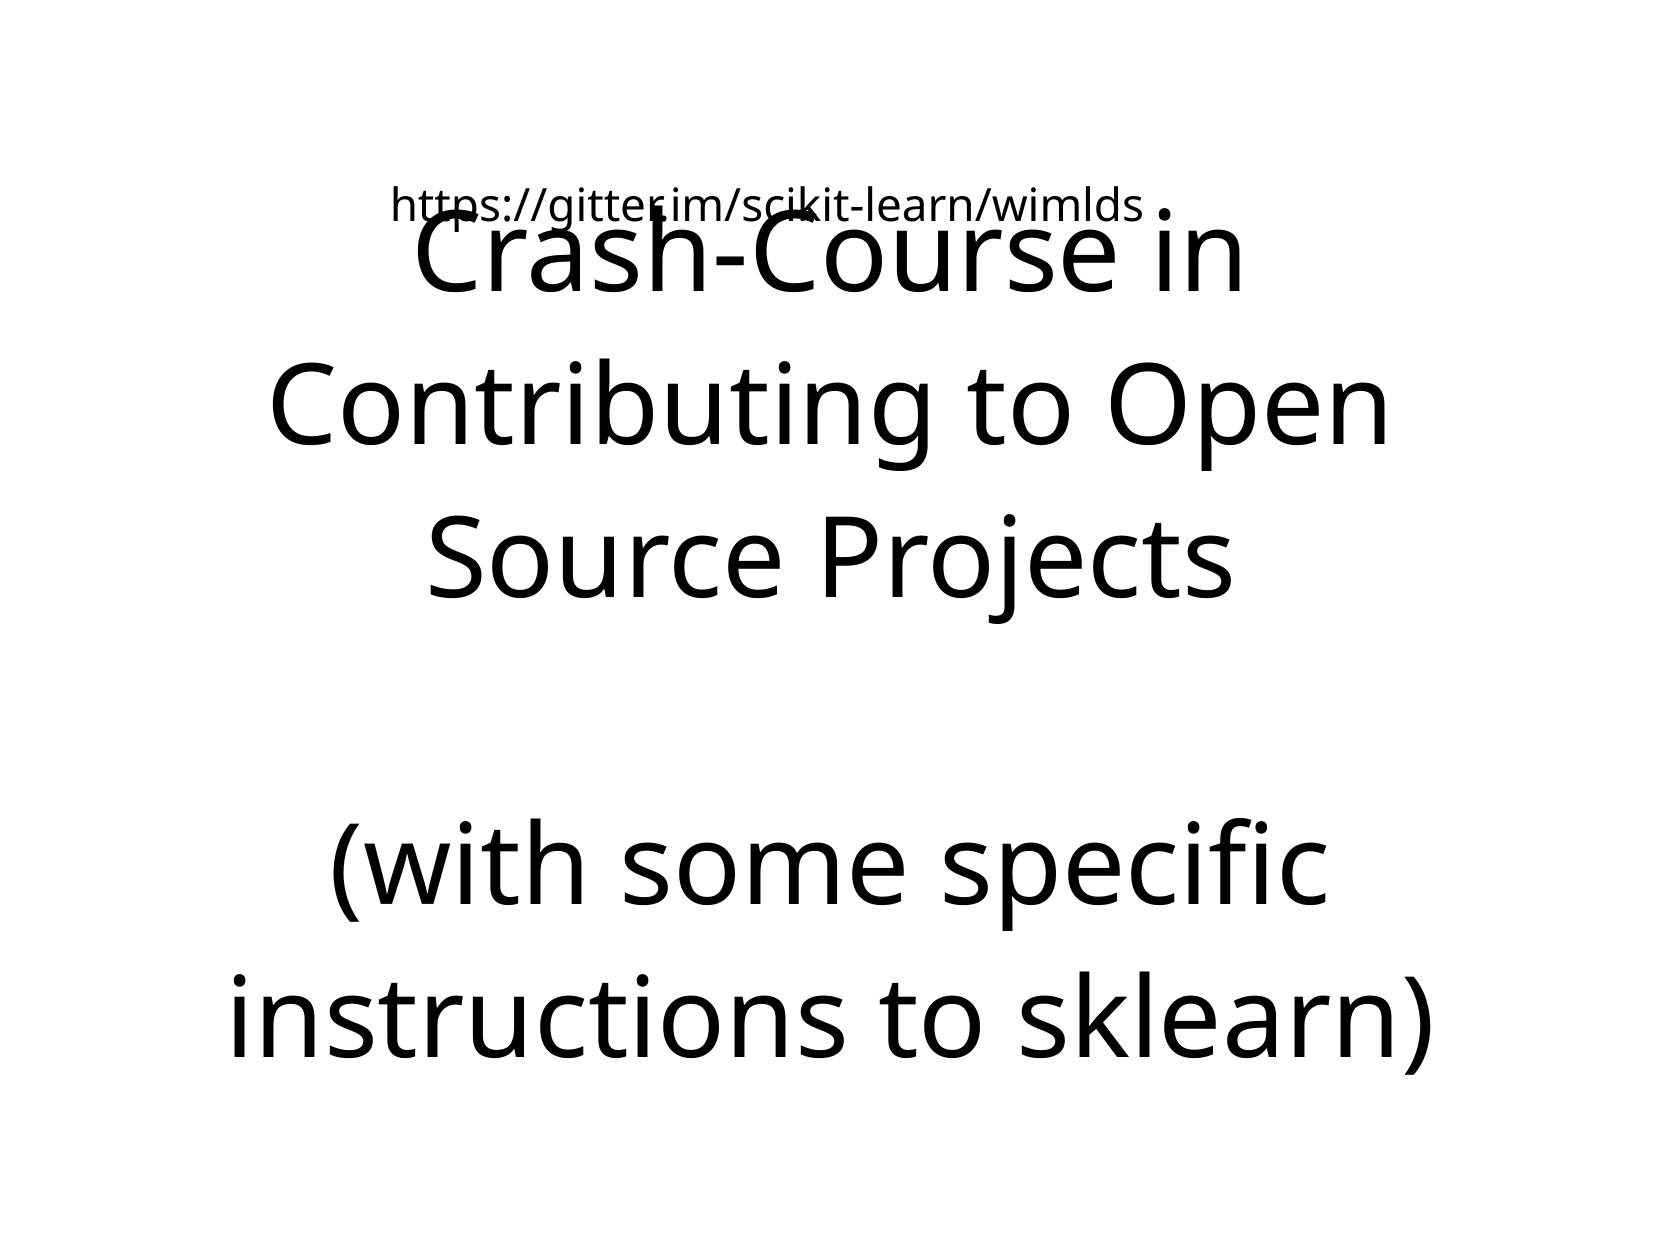

Crash-Course in Contributing to Open Source Projects
(with some specific instructions to sklearn)
Andreas Müller
https://gitter.im/scikit-learn/wimlds